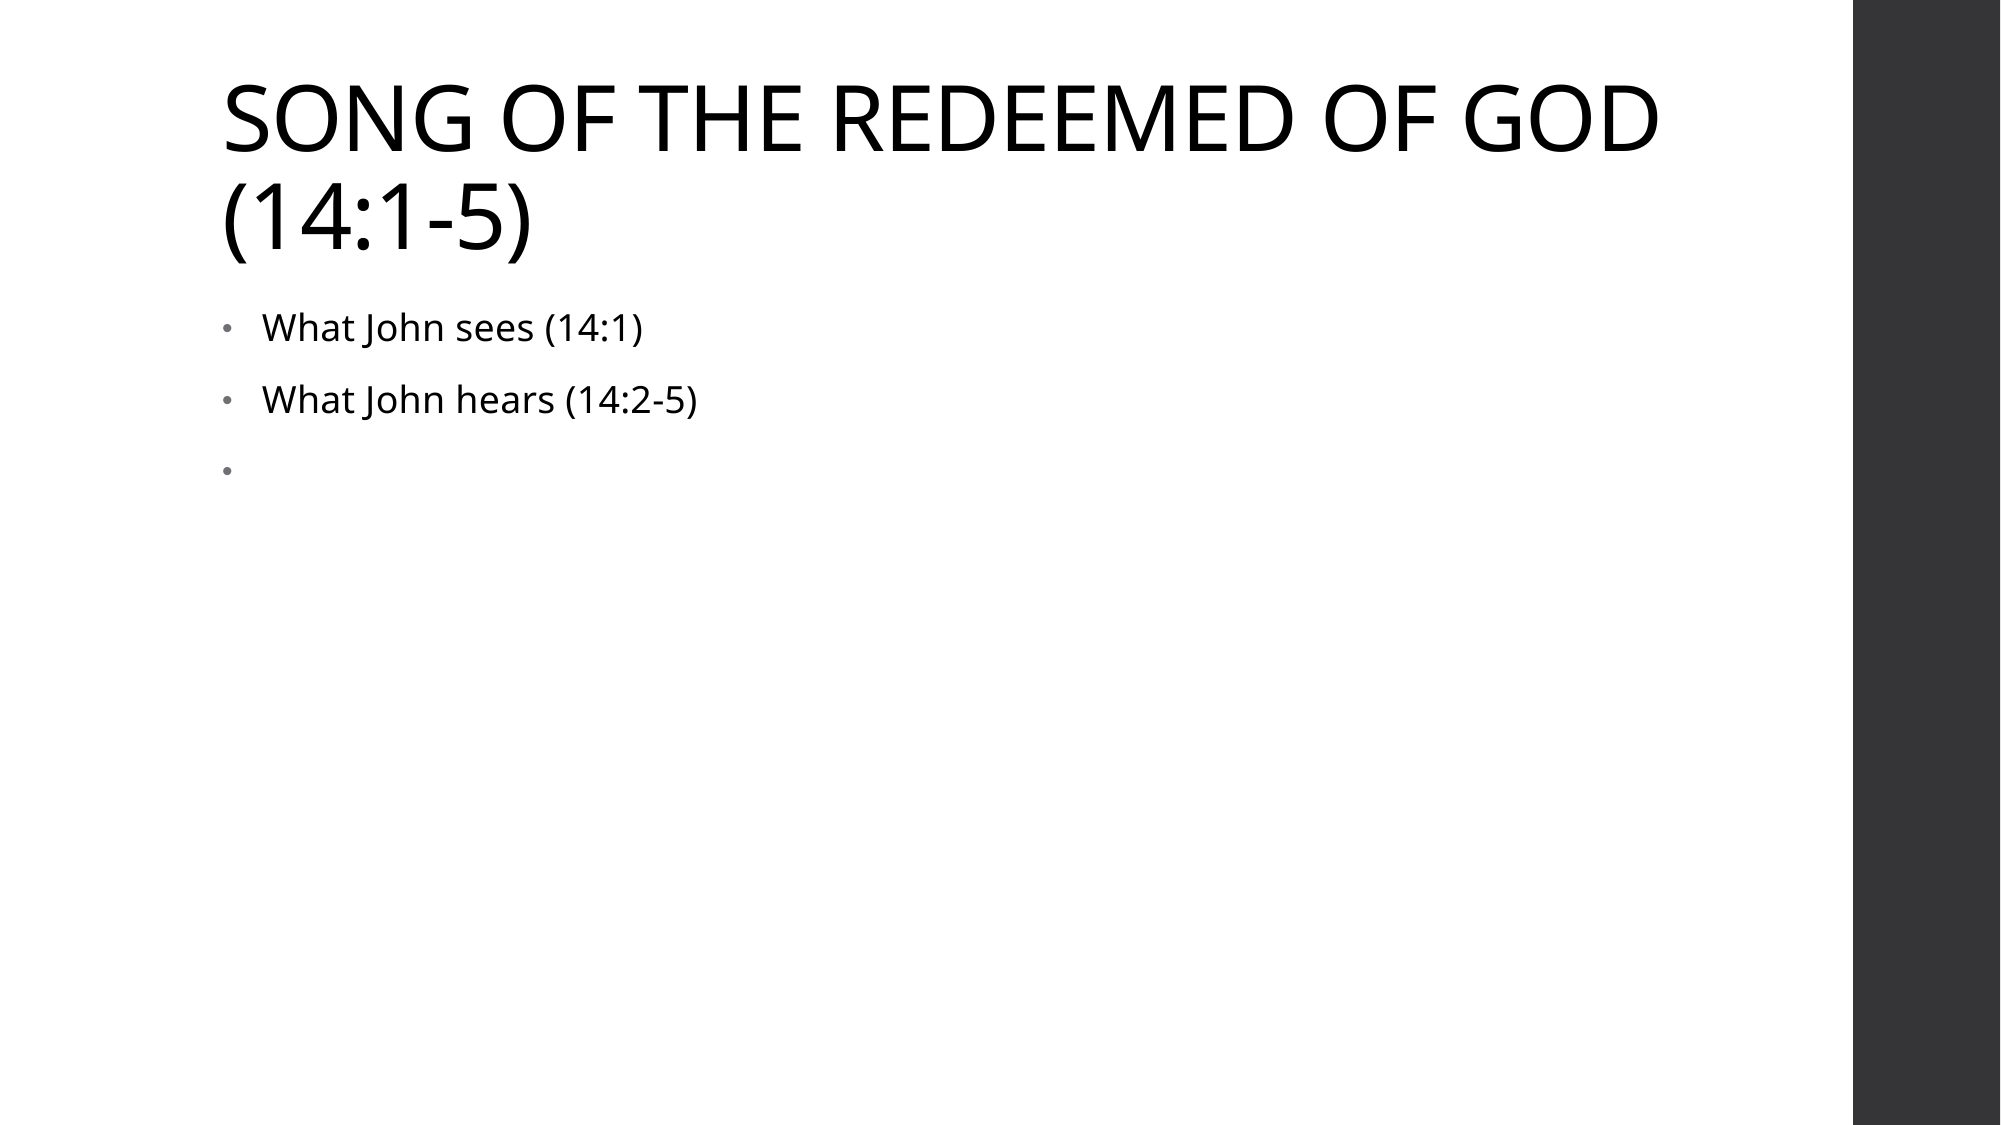

# SONG OF THE REDEEMED OF GOD (14:1-5)
 What John sees (14:1)
 What John hears (14:2-5)